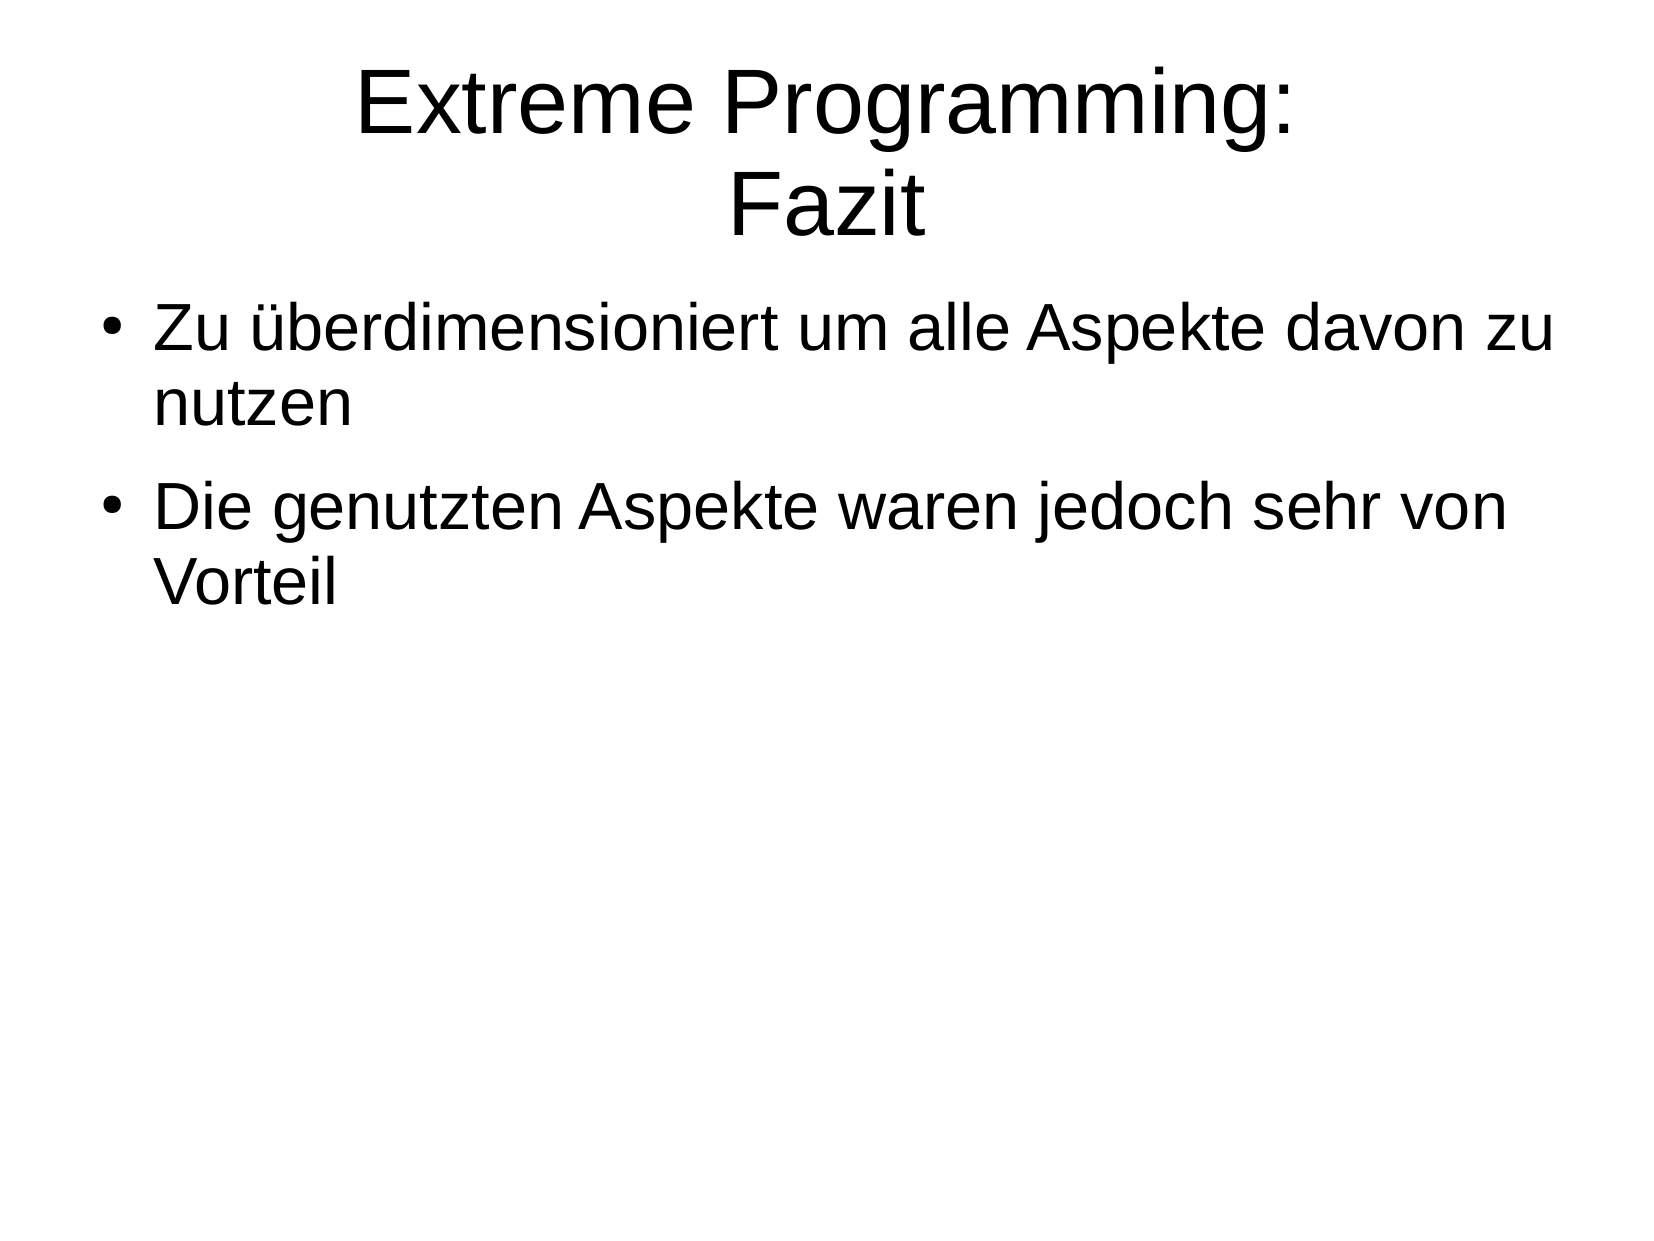

# Extreme Programming: Fazit
Zu überdimensioniert um alle Aspekte davon zu nutzen
Die genutzten Aspekte waren jedoch sehr von Vorteil